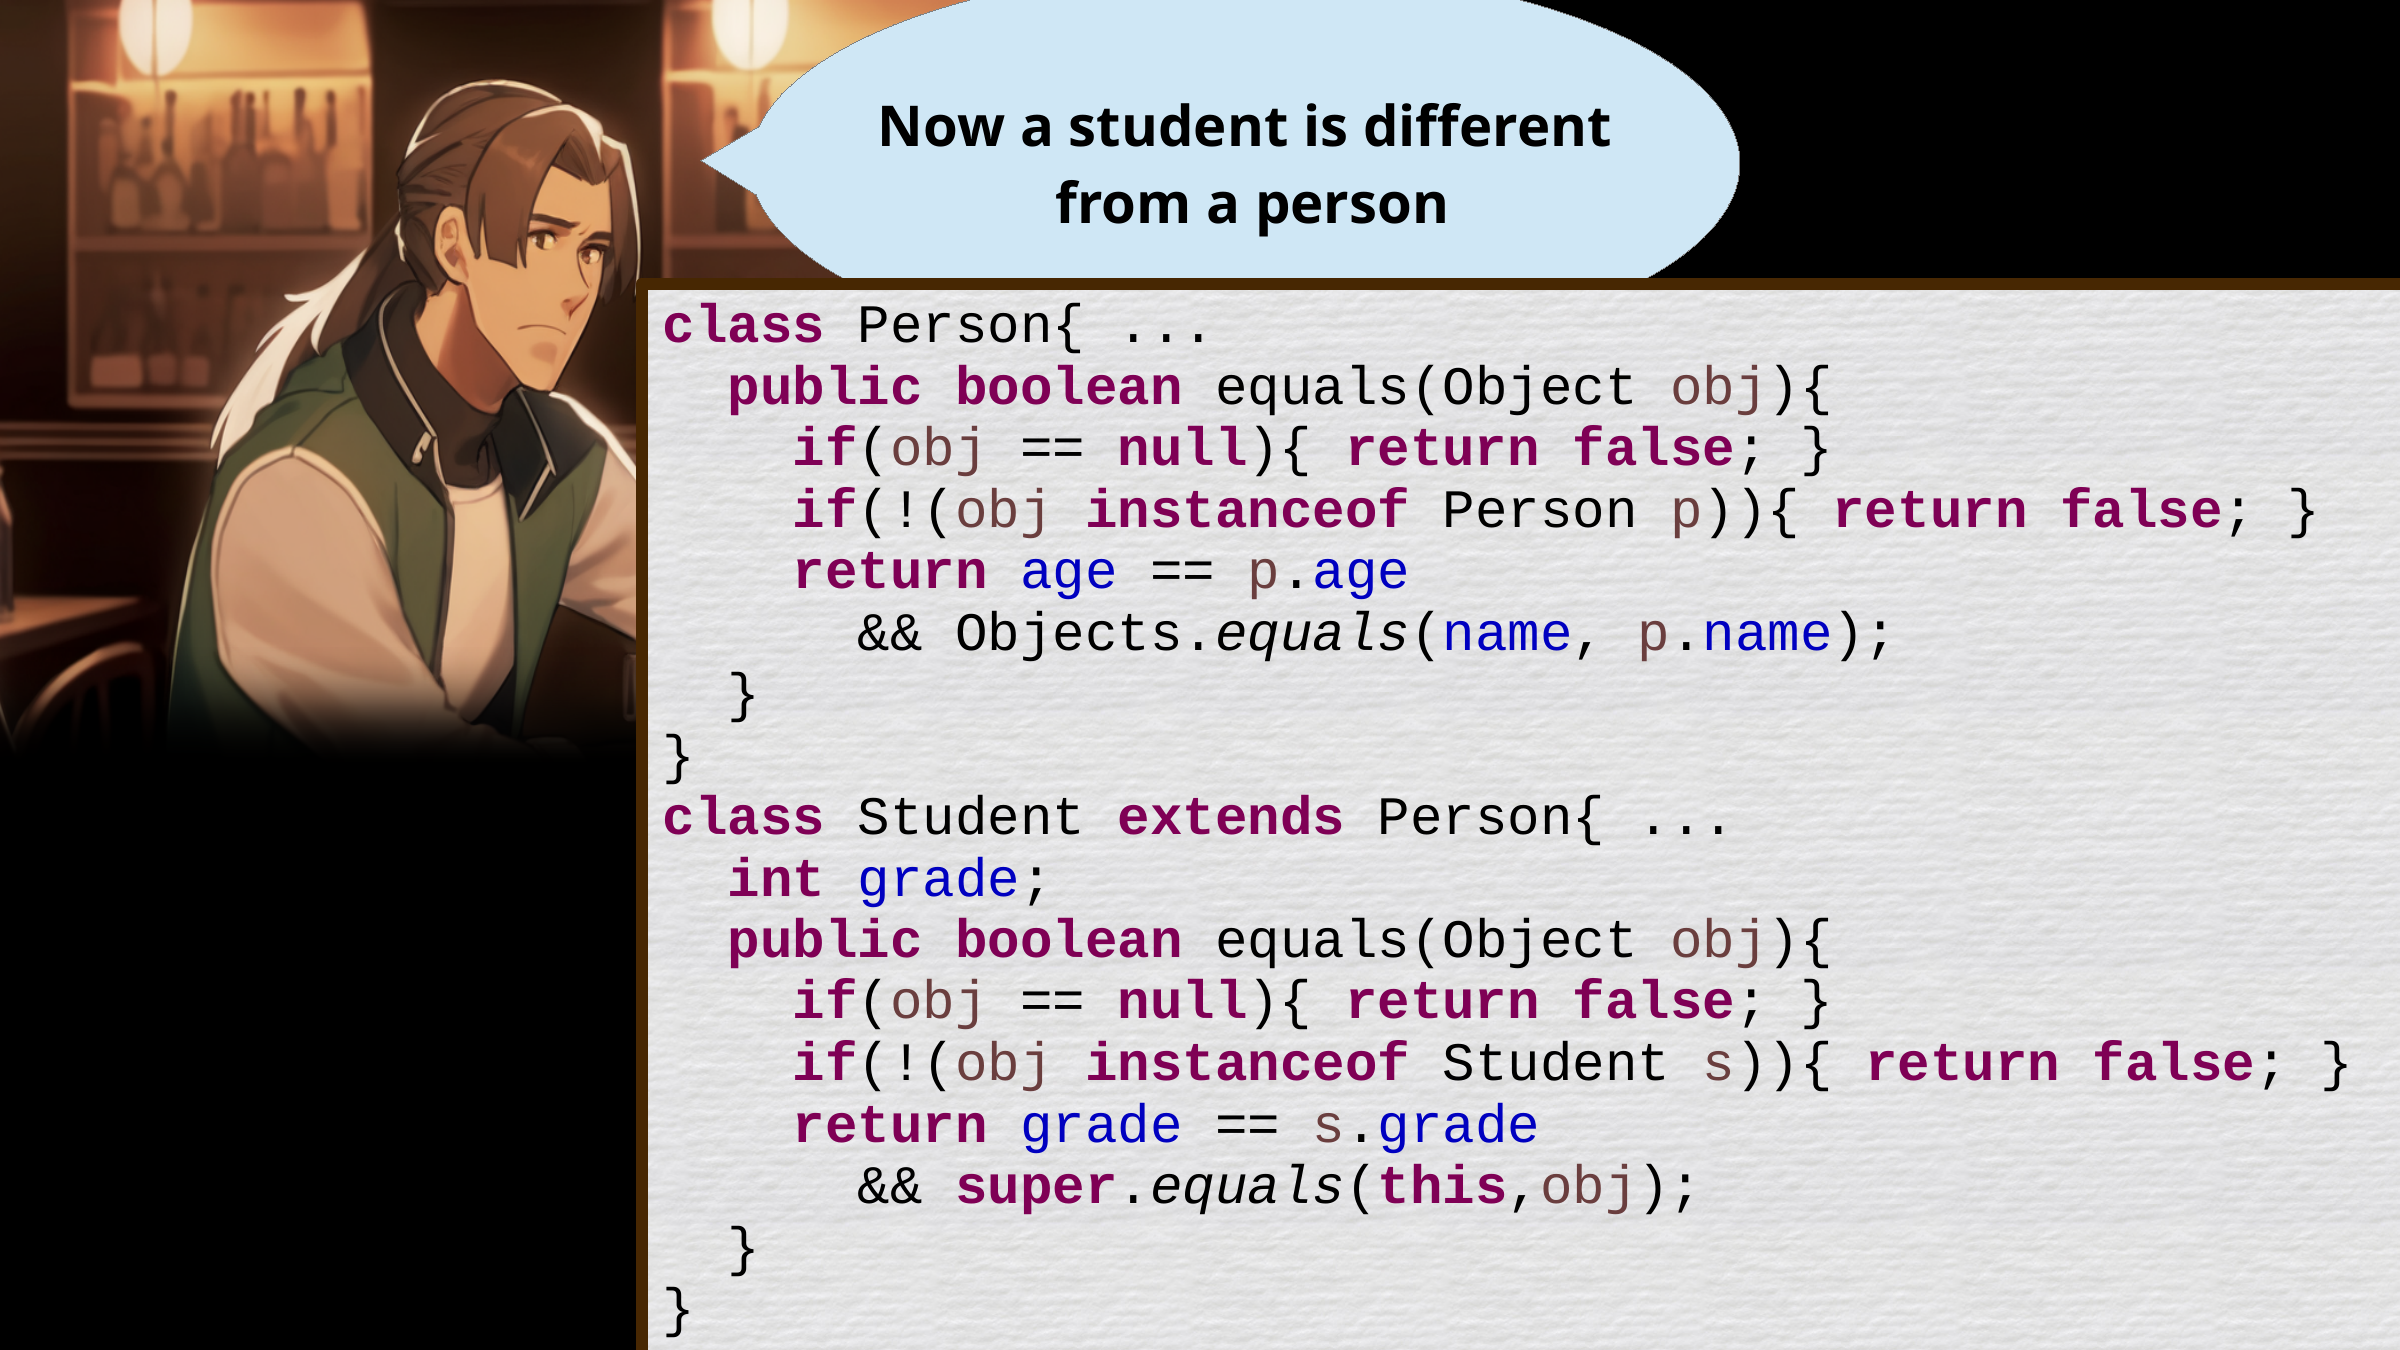

Now a student is different
 from a person
class Person{ ...
 public boolean equals(Object obj){
 if(obj == null){ return false; }
 if(!(obj instanceof Person p)){ return false; }
 return age == p.age
 && Objects.equals(name, p.name);
 }
}
class Student extends Person{ ...
 int grade;
 public boolean equals(Object obj){
 if(obj == null){ return false; }
 if(!(obj instanceof Student s)){ return false; }
 return grade == s.grade
 && super.equals(this,obj);
 }
}